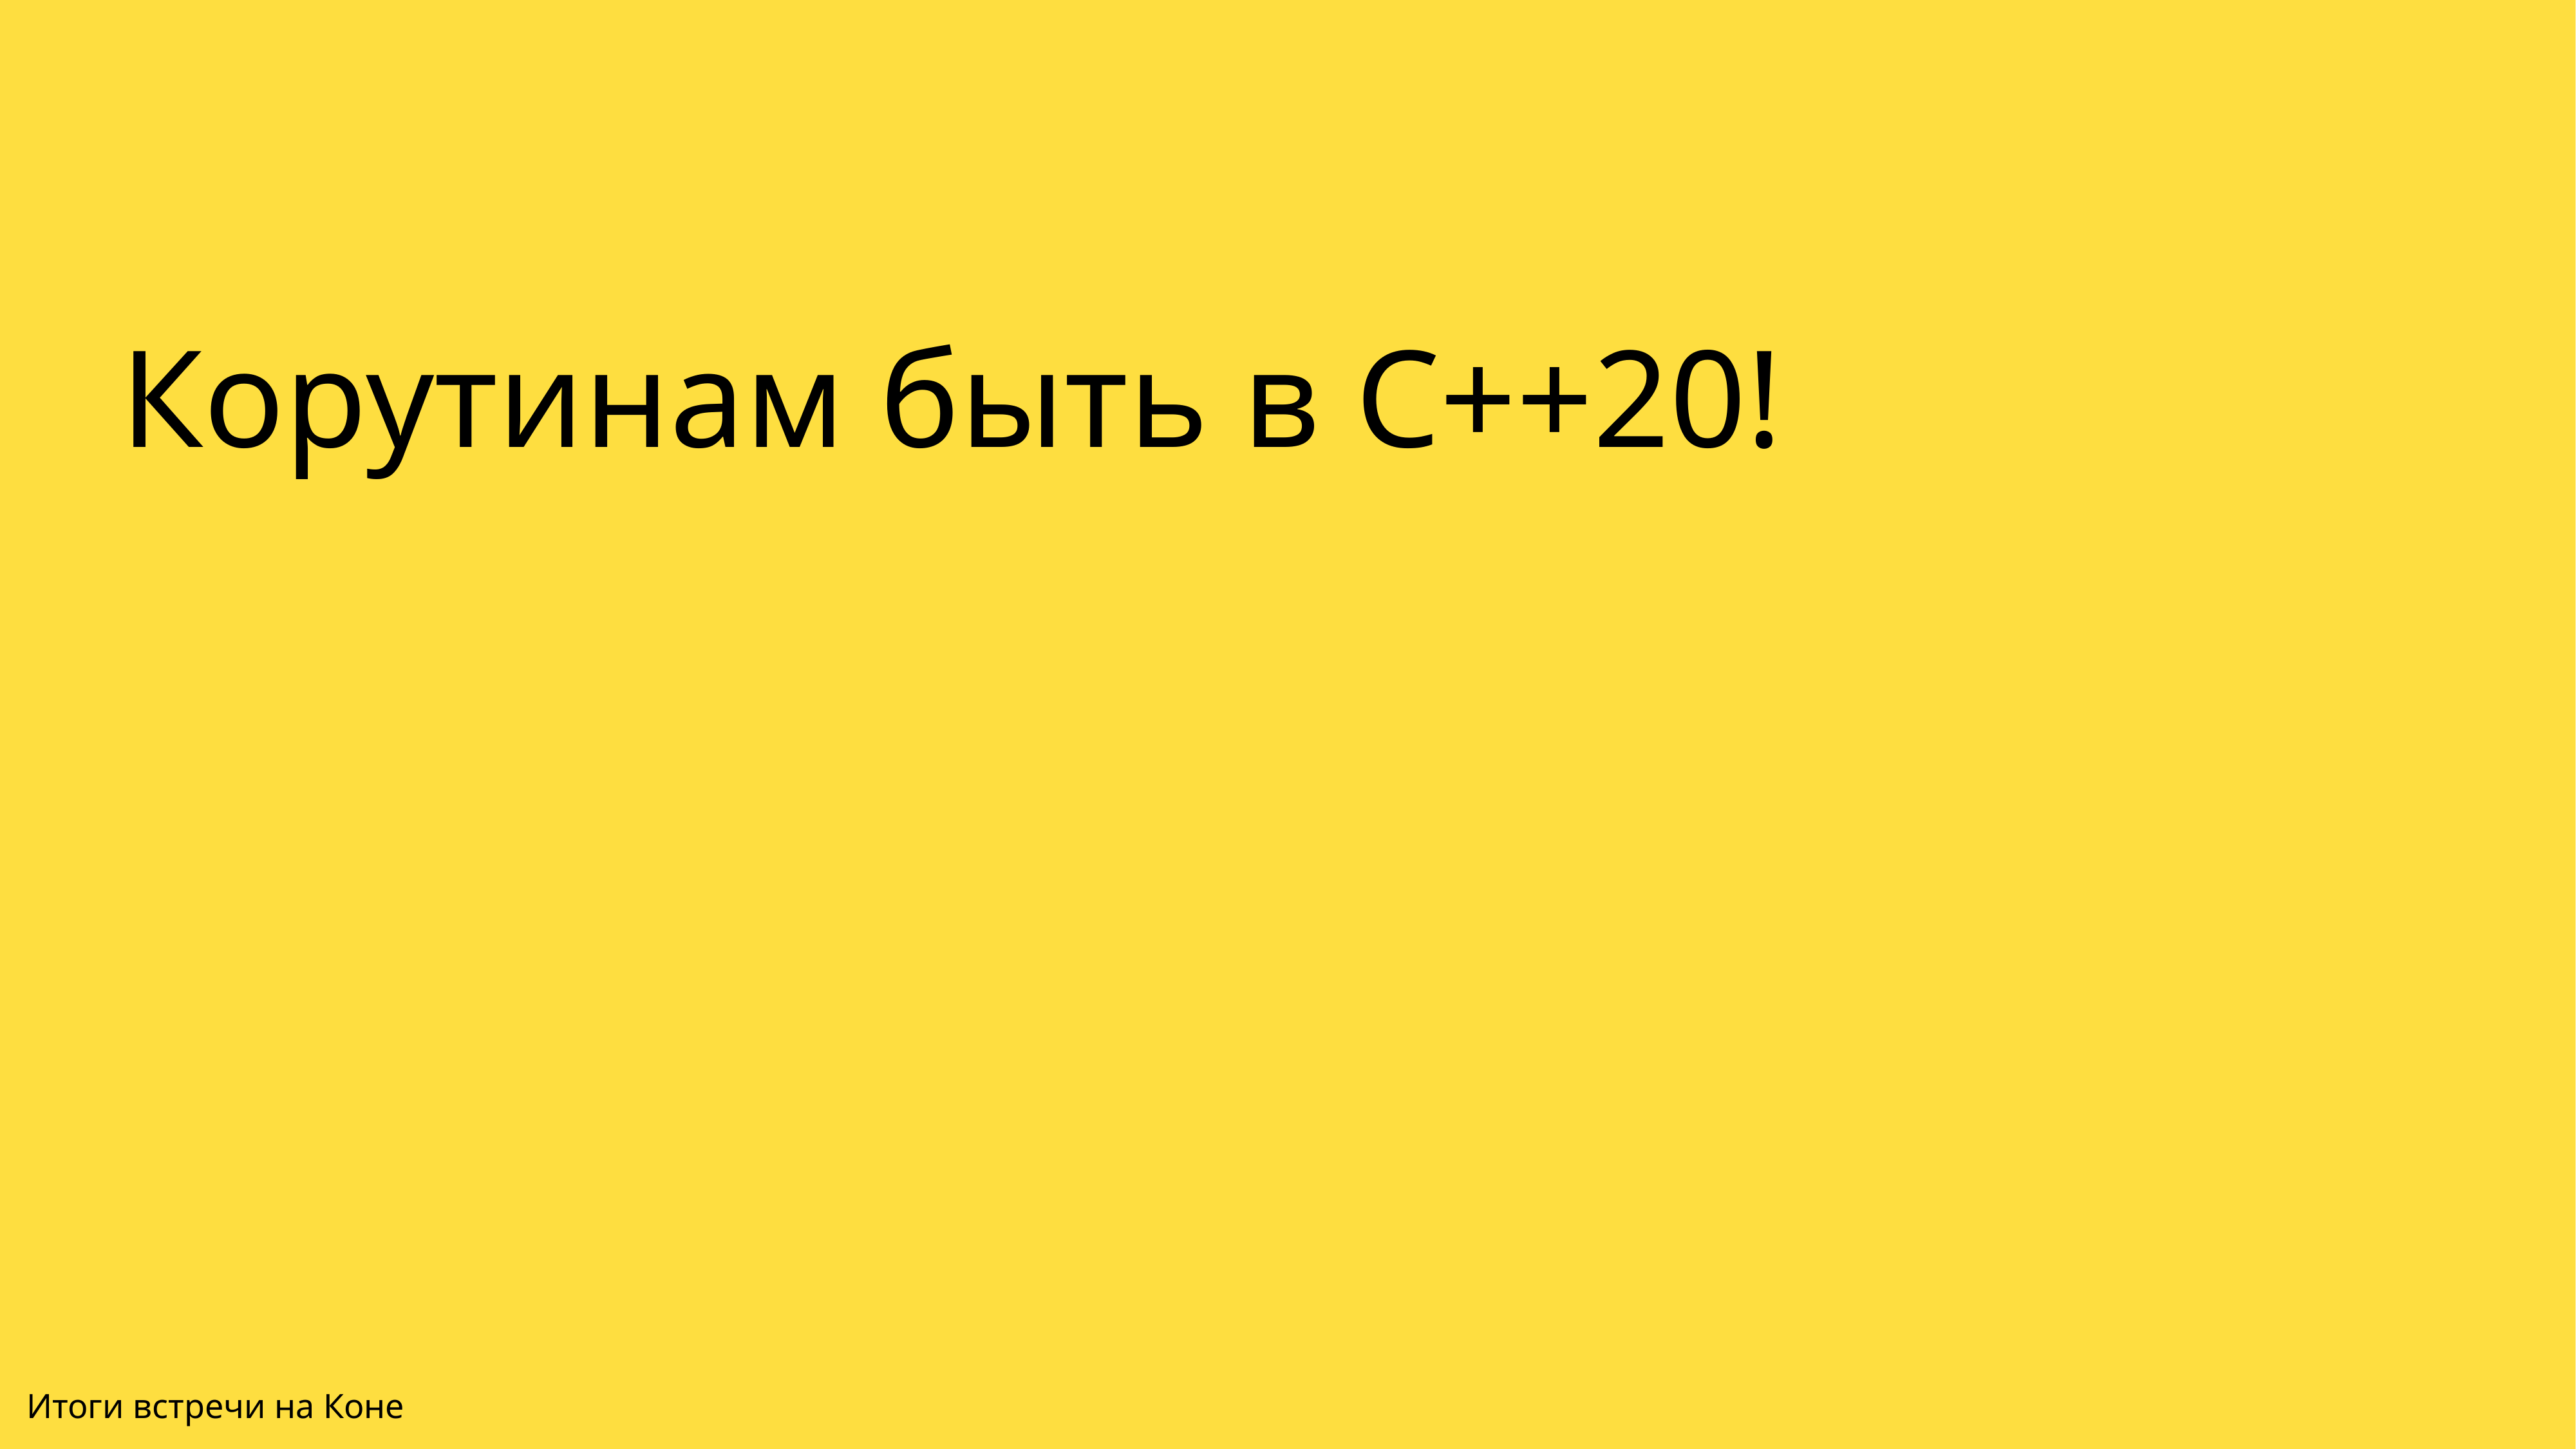

# Корутинам быть в C++20!
Итоги встречи на Коне